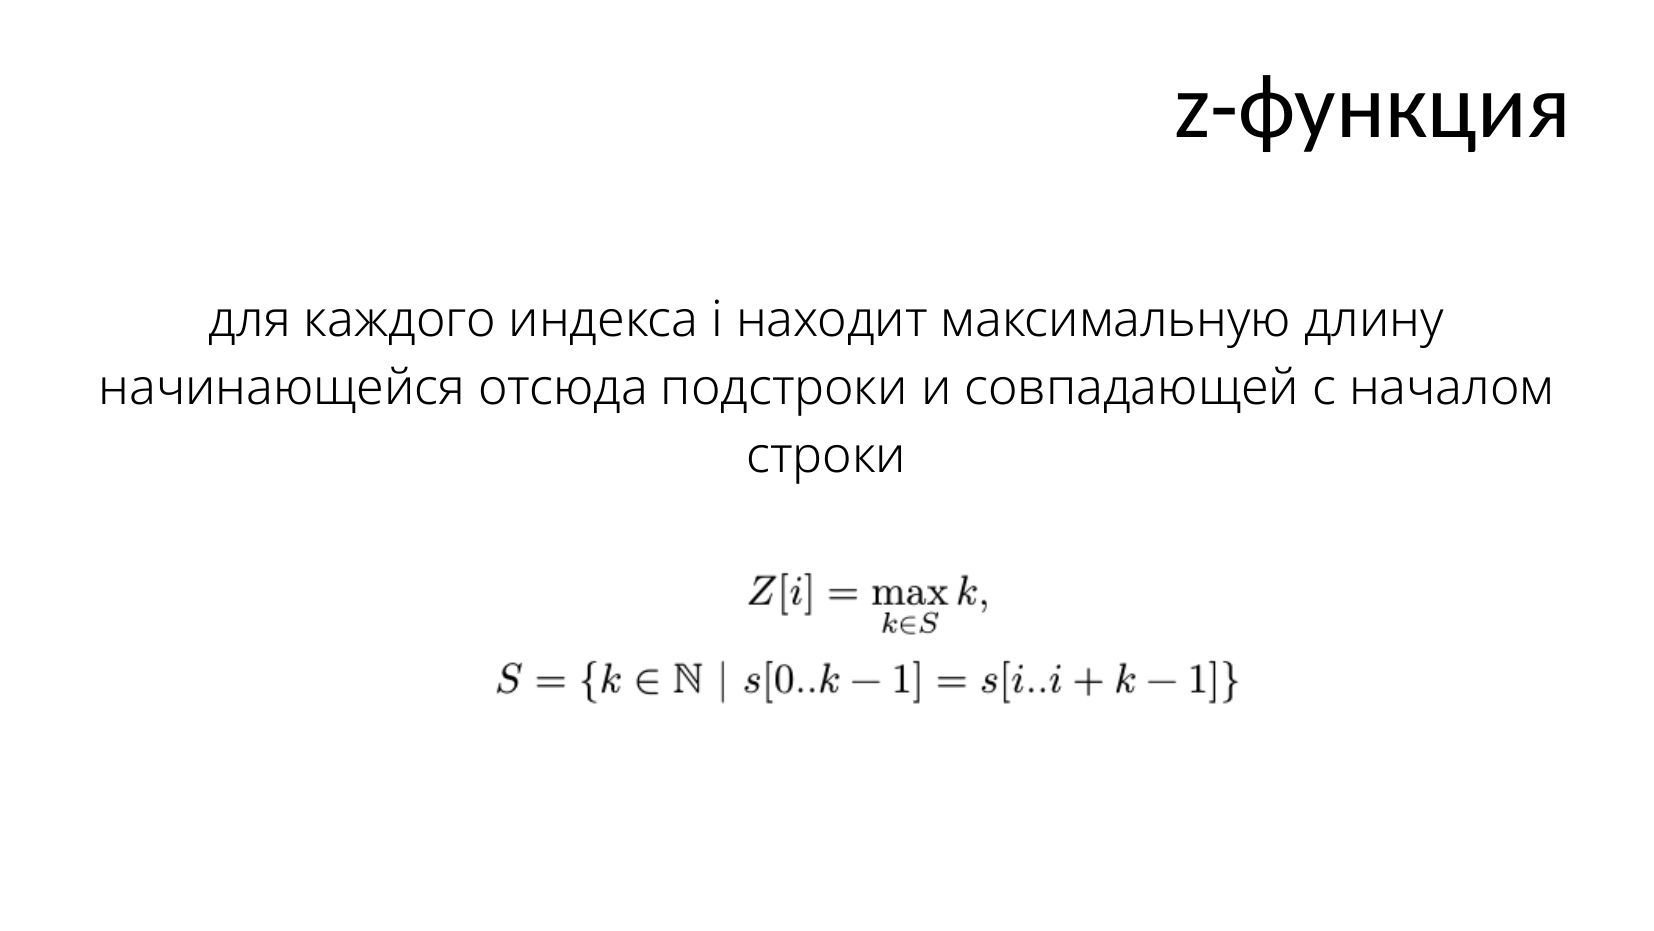

# z-функция
для каждого индекса i находит максимальную длину начинающейся отсюда подстроки и совпадающей с началом строки